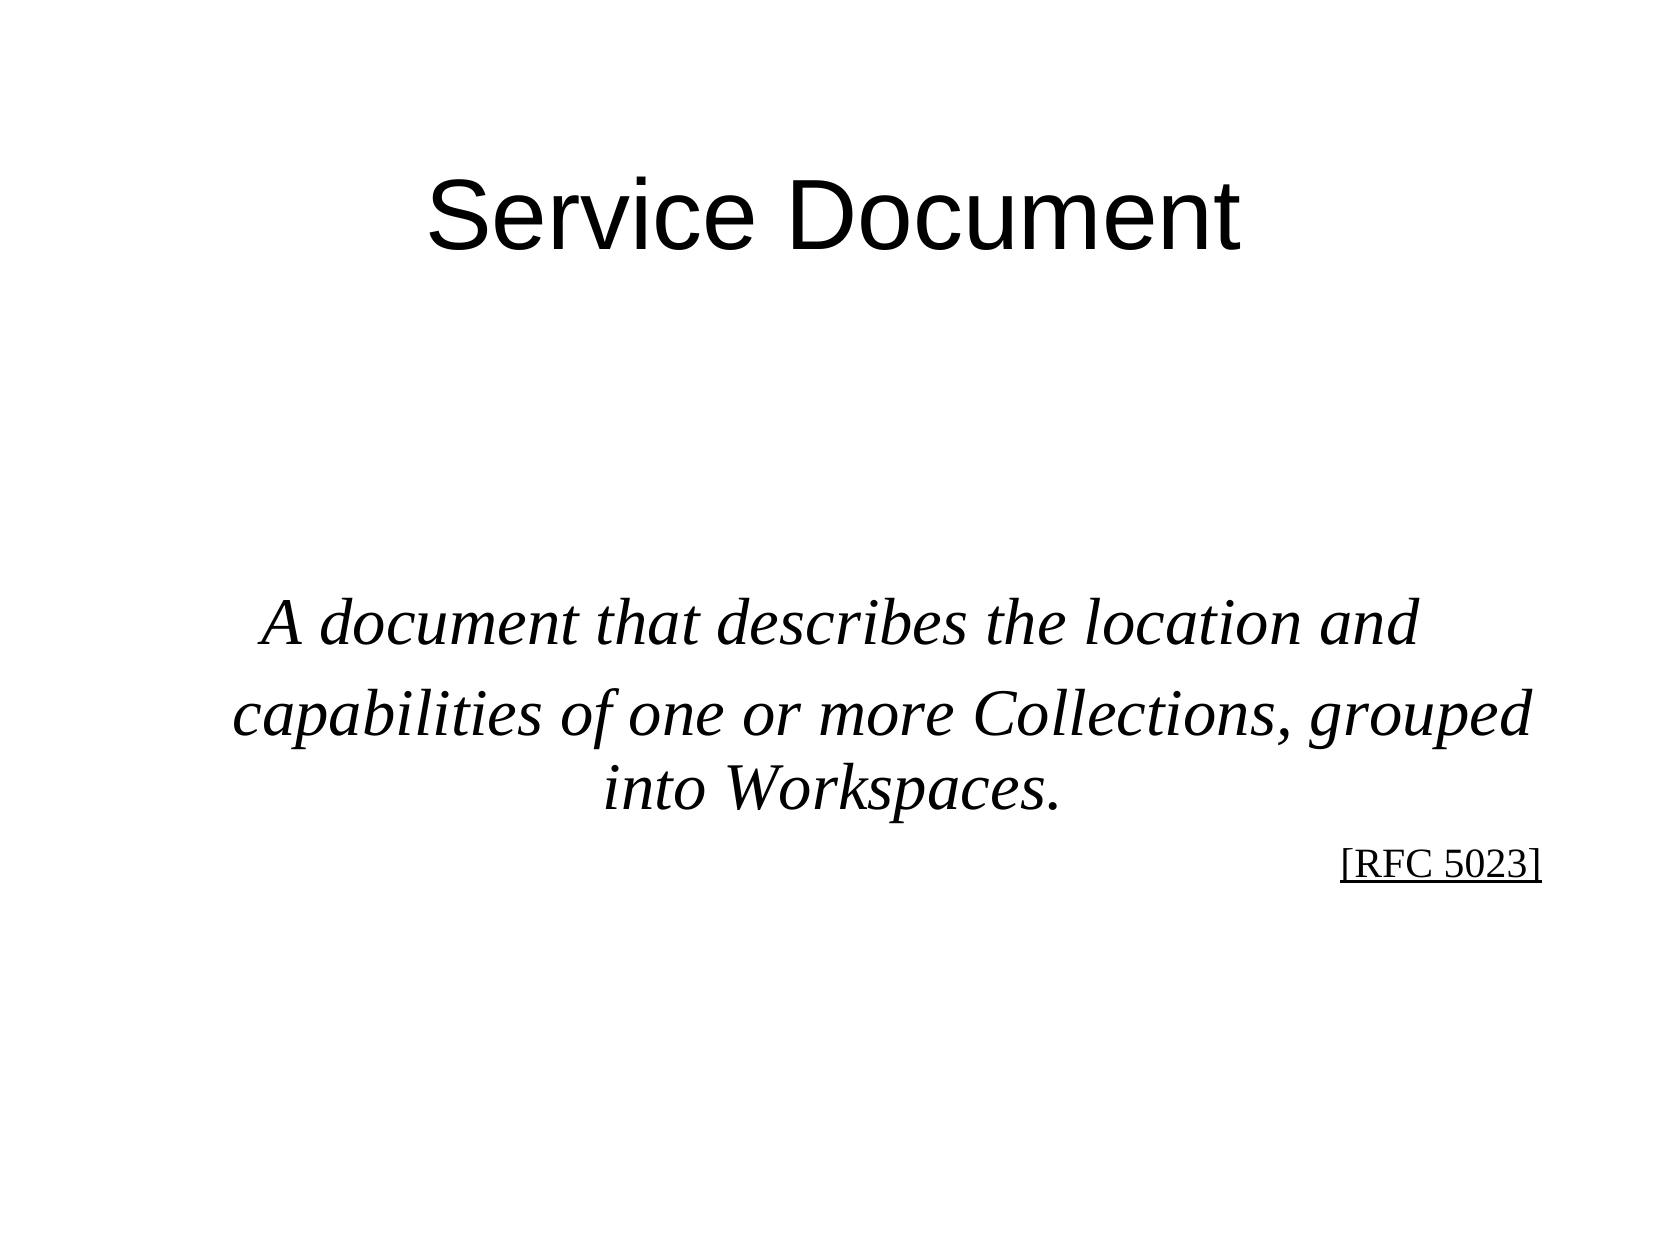

# Service Document
 A document that describes the location and
 capabilities of one or more Collections, grouped into Workspaces.
[RFC 5023]